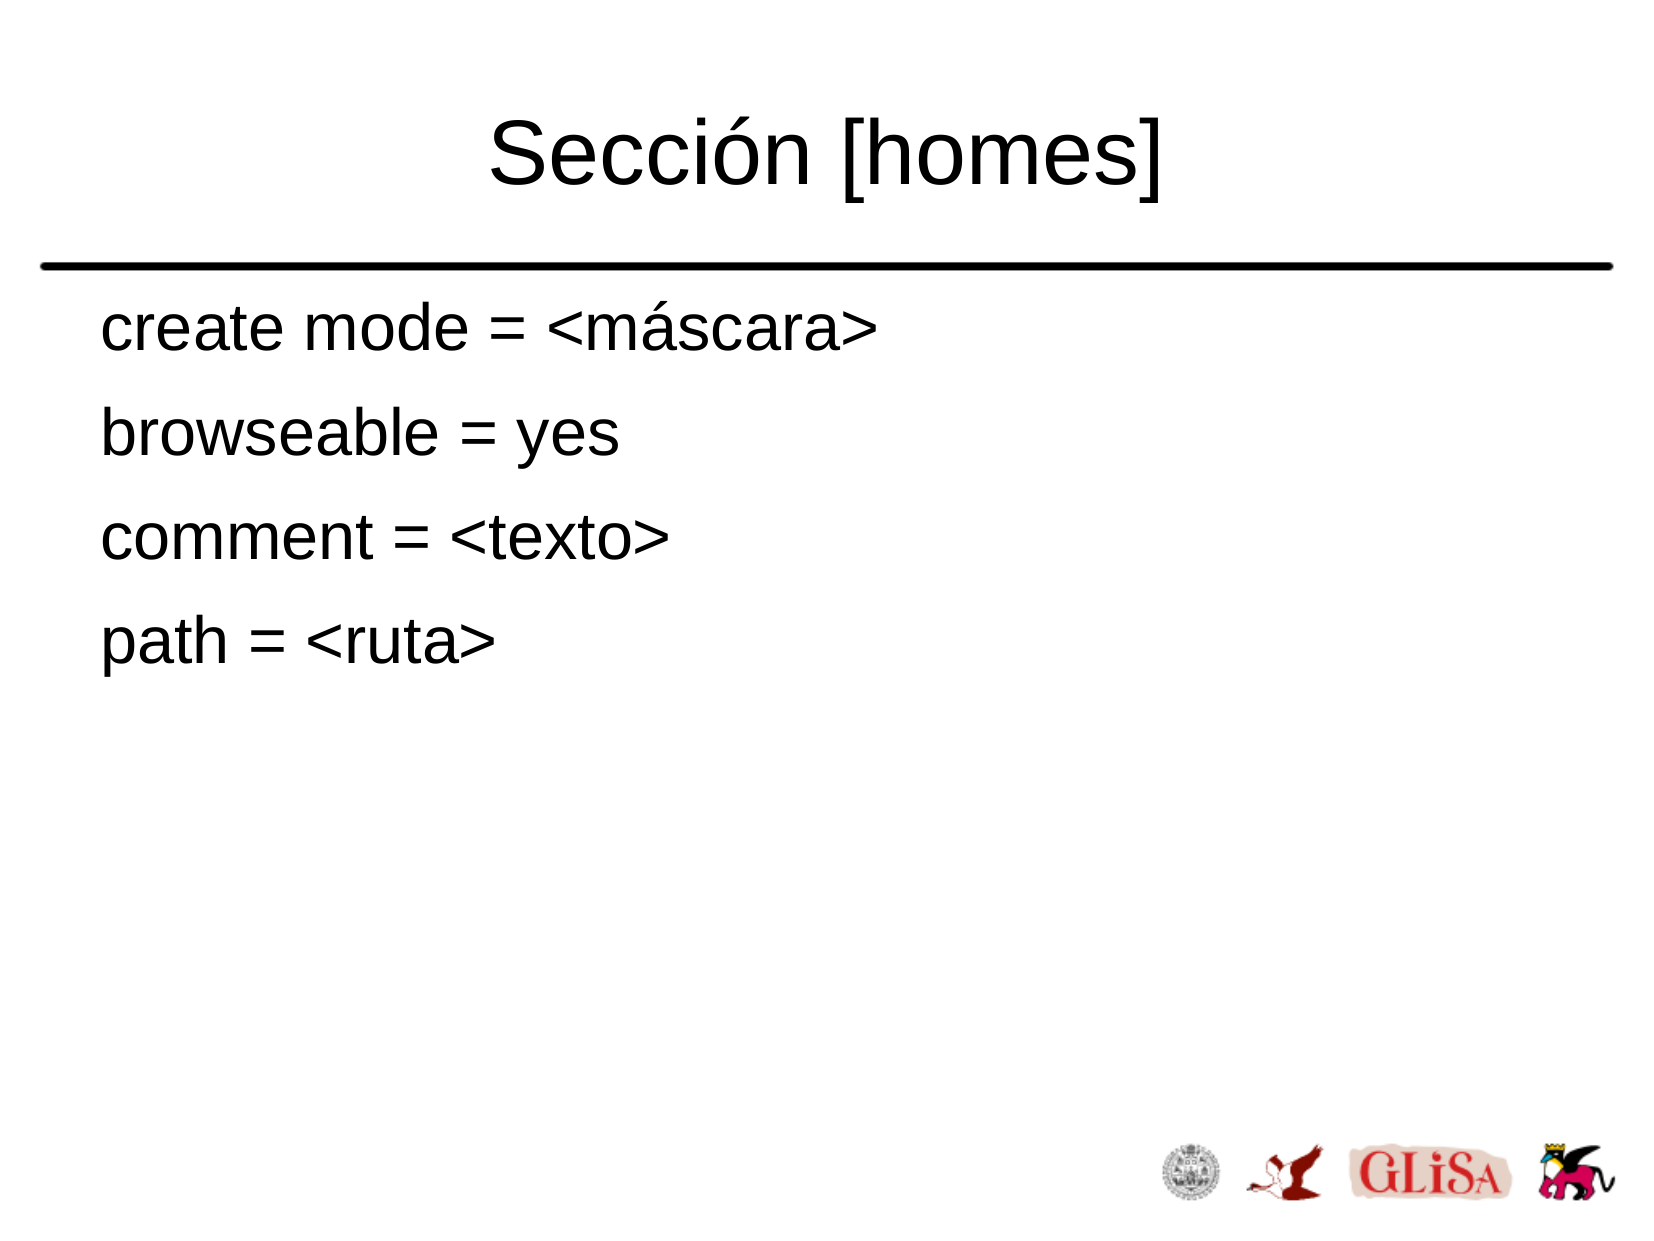

# Sección [homes]
create mode = <máscara>
browseable = yes
comment = <texto>
path = <ruta>